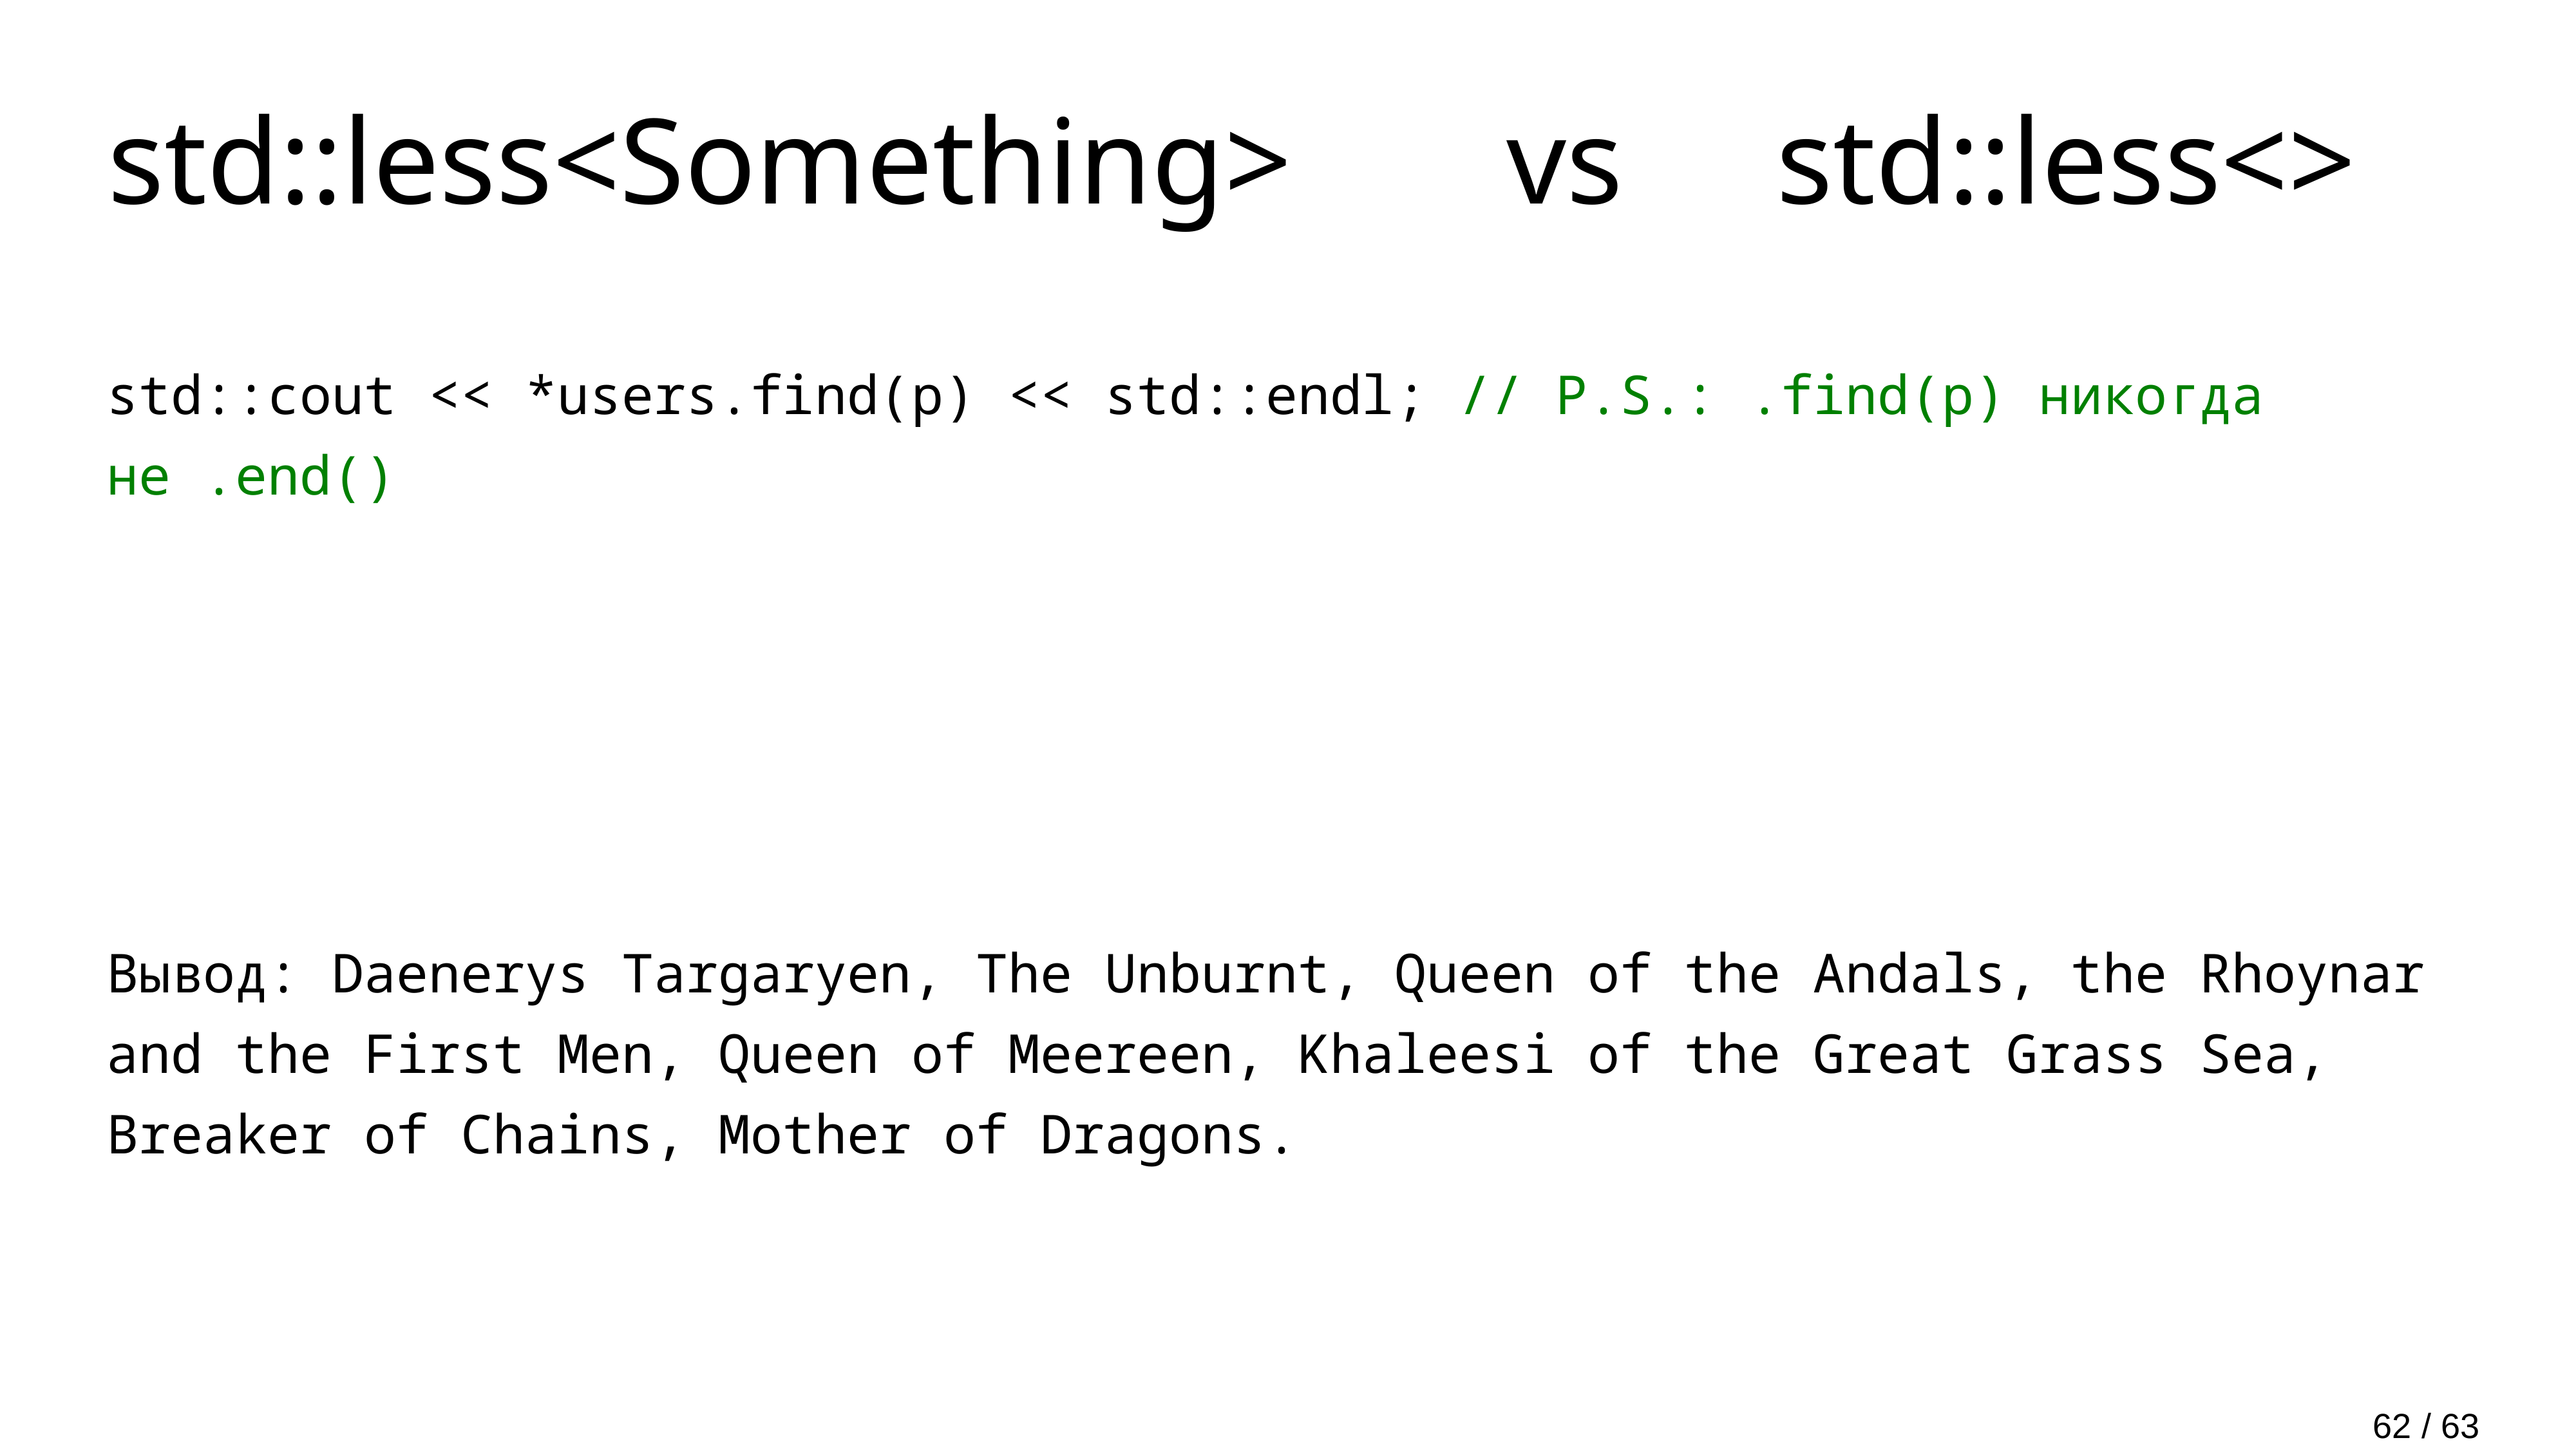

# std::less<Something> vs std::less<>
std::cout << *users.find(p) << std::endl; // P.S.: .find(p) никогда не .end()
Вывод: Daenerys Targaryen, The Unburnt, Queen of the Andals, the Rhoynar and the First Men, Queen of Meereen, Khaleesi of the Great Grass Sea, Breaker of Chains, Mother of Dragons.